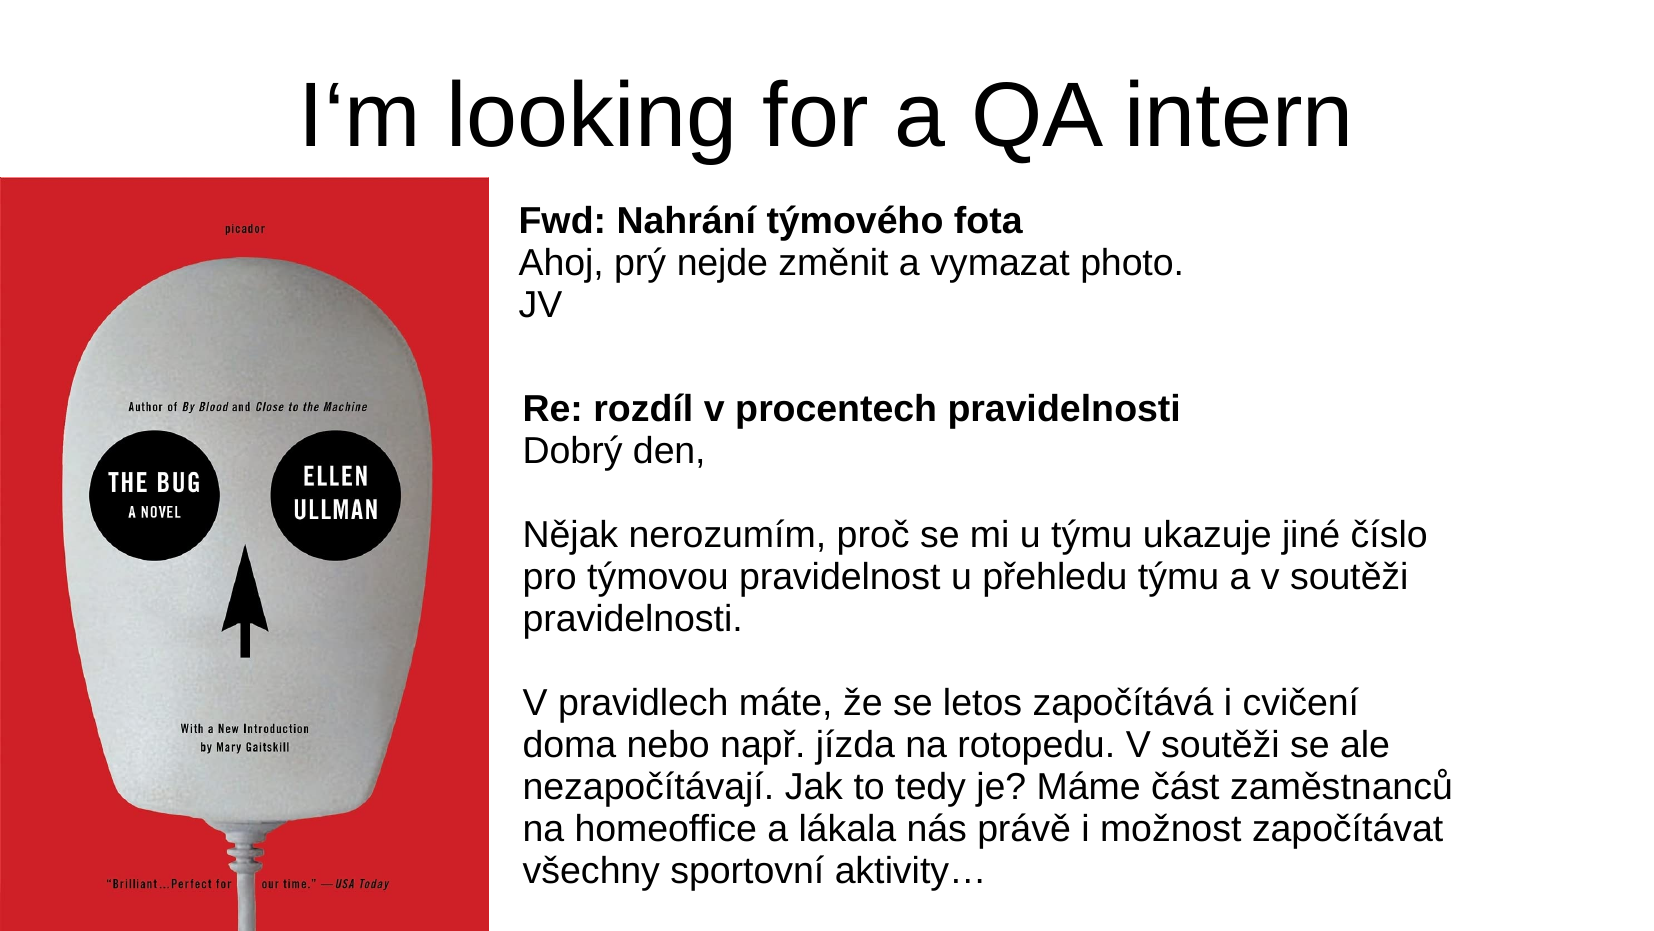

# I‘m looking for a QA intern
Fwd: Nahrání týmového fota
Ahoj, prý nejde změnit a vymazat photo.
JV
Re: rozdíl v procentech pravidelnosti
Dobrý den,
Nějak nerozumím, proč se mi u týmu ukazuje jiné číslo pro týmovou pravidelnost u přehledu týmu a v soutěži pravidelnosti.
V pravidlech máte, že se letos započítává i cvičení doma nebo např. jízda na rotopedu. V soutěži se ale nezapočítávají. Jak to tedy je? Máme část zaměstnanců na homeoffice a lákala nás právě i možnost započítávat všechny sportovní aktivity…